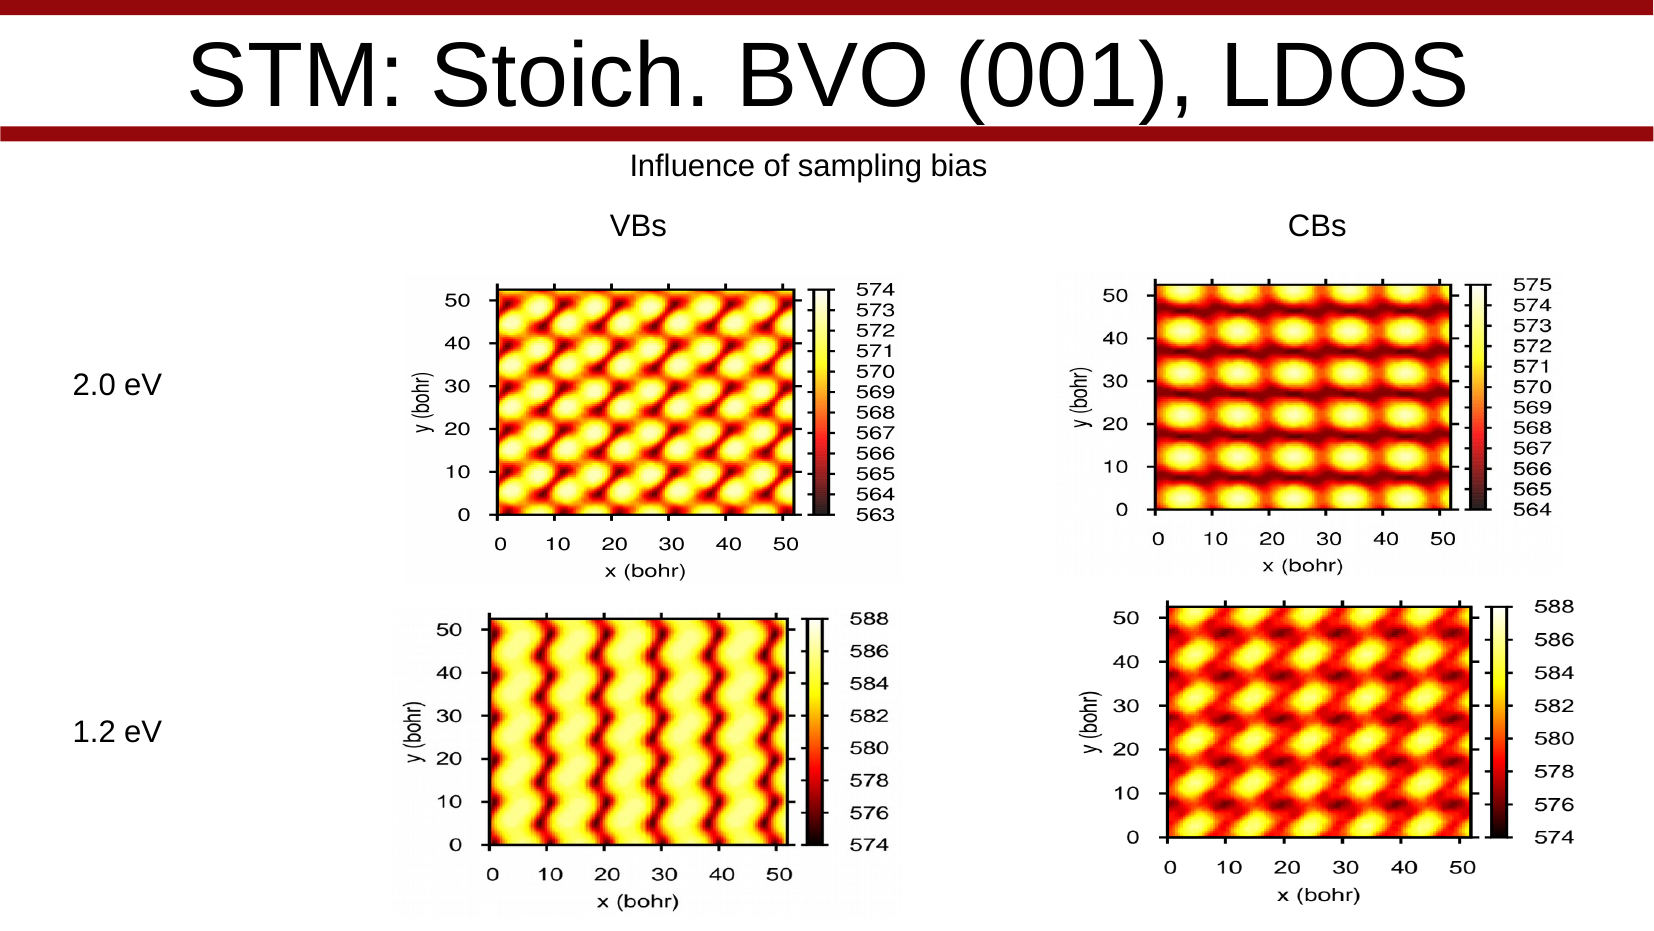

# STM: Stoich. BVO (001), LDOS
Influence of sampling bias
VBs
CBs
2.0 eV
1.2 eV
11